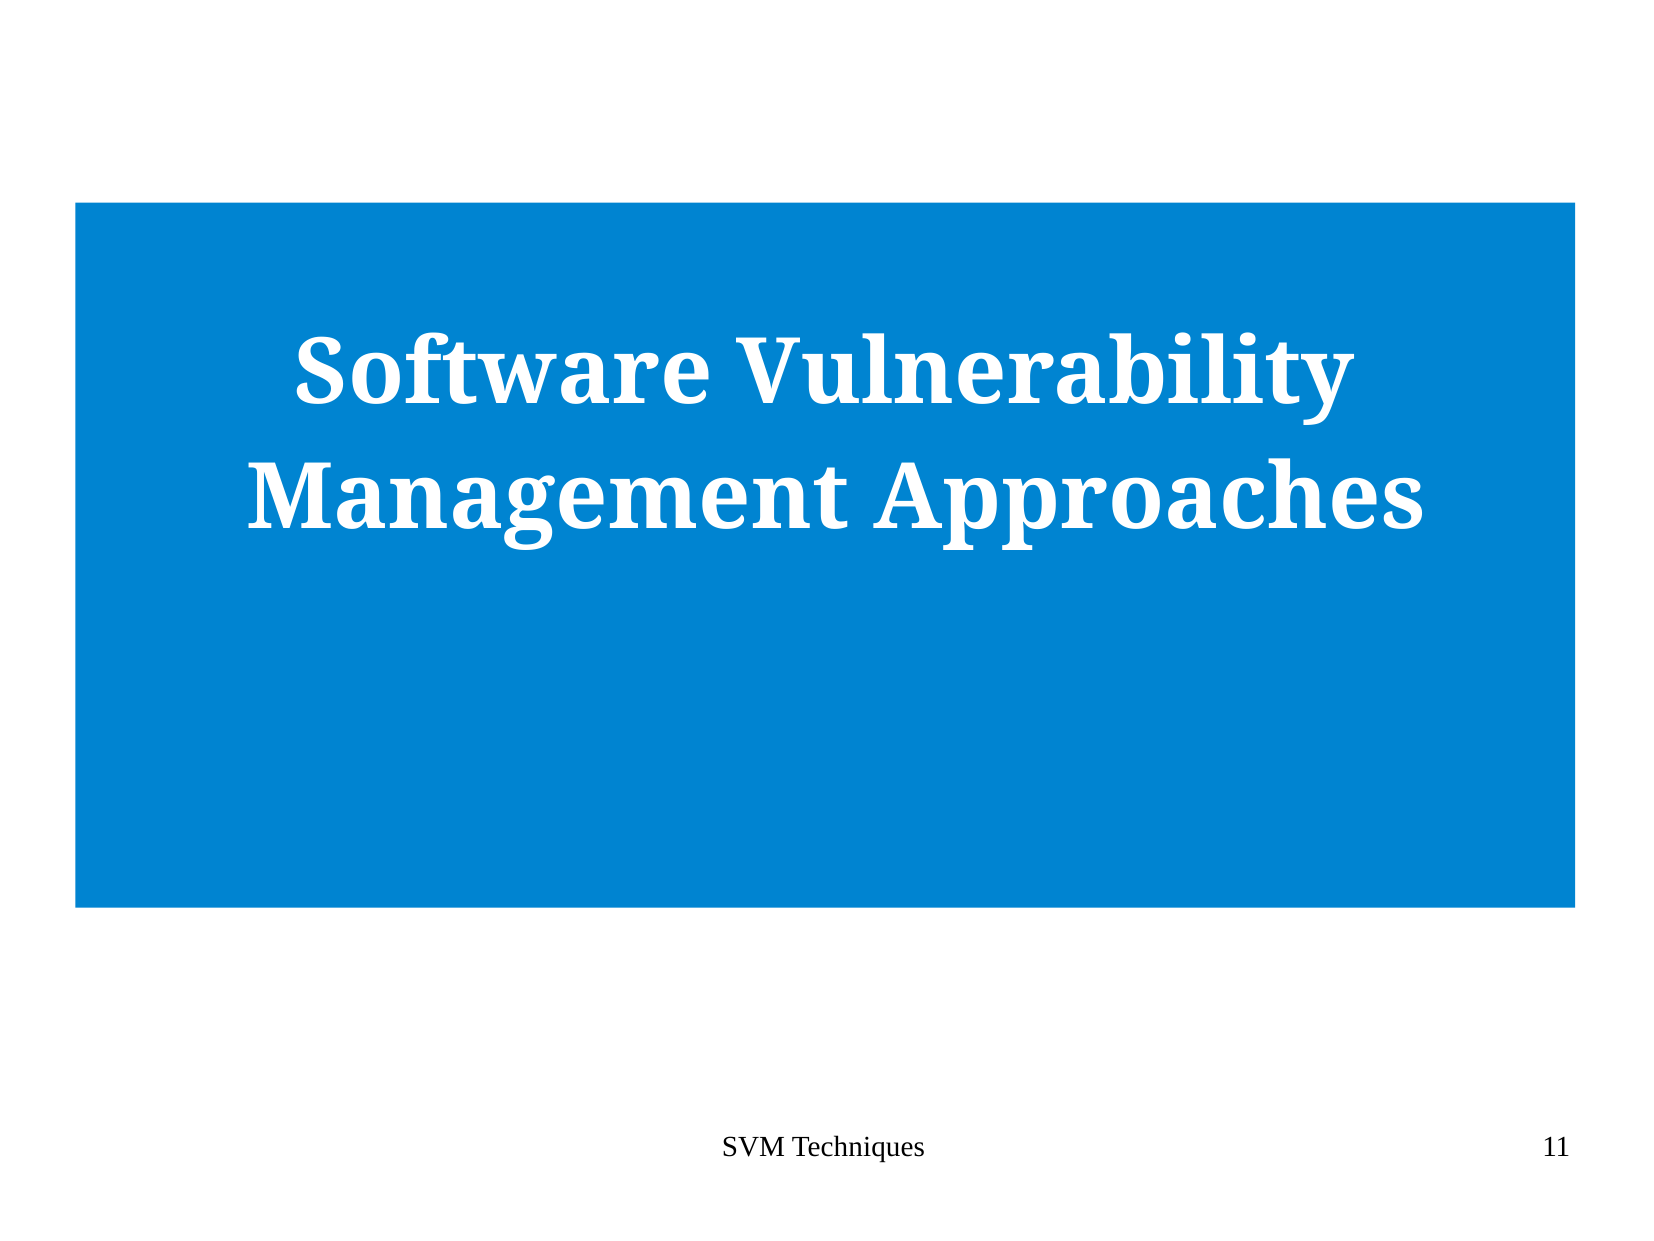

# Software Vulnerability Management Approaches
SVM Techniques
11